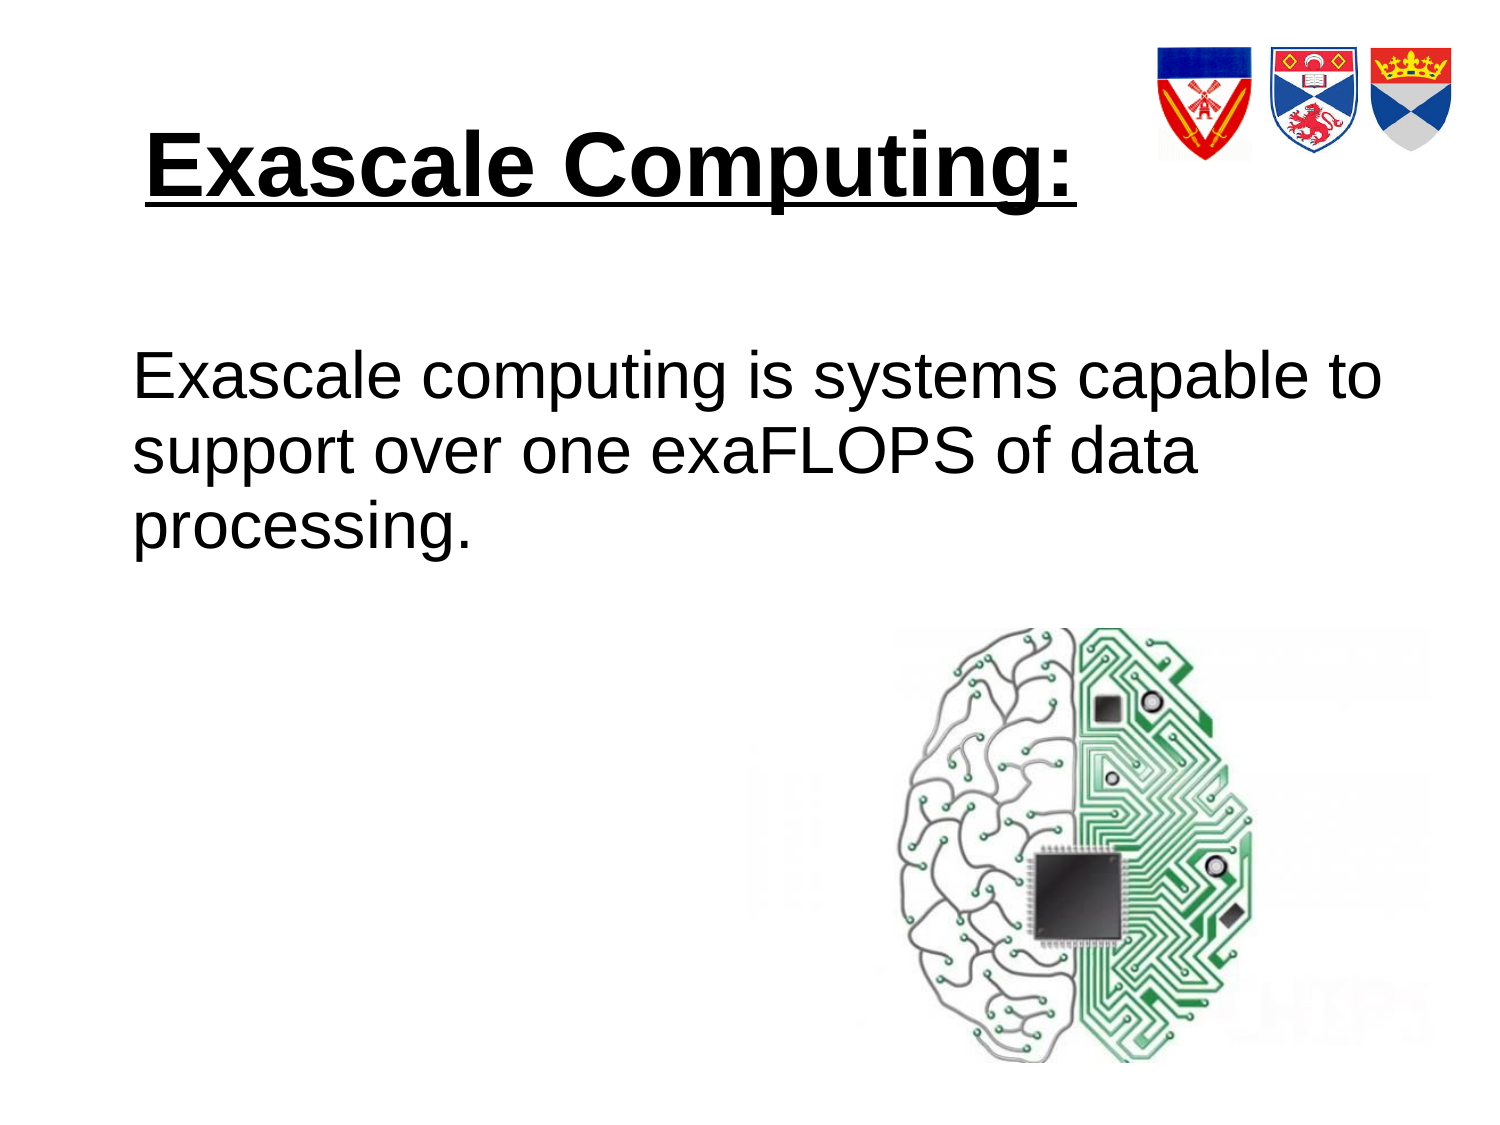

Exascale Computing:
Exascale computing is systems capable to support over one exaFLOPS of data processing.